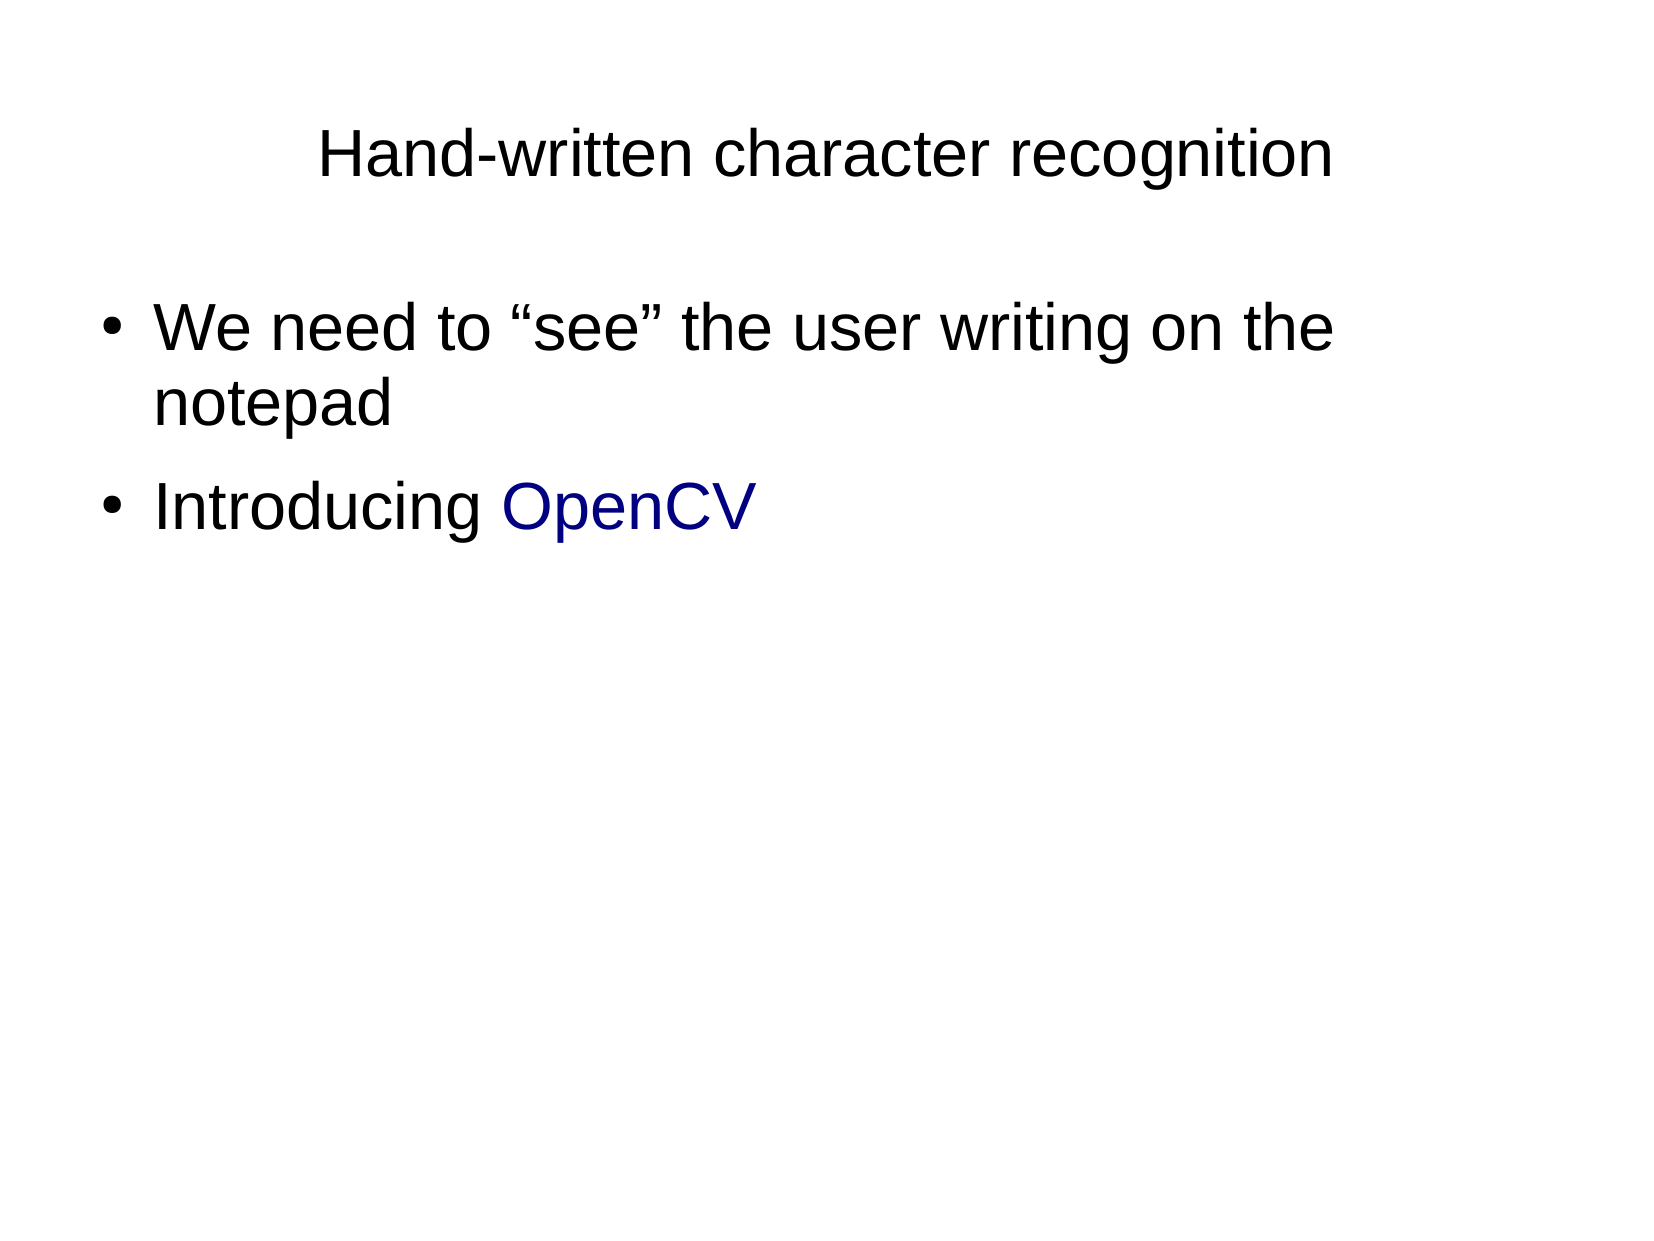

# Hand-written character recognition
We need to “see” the user writing on the notepad
Introducing OpenCV